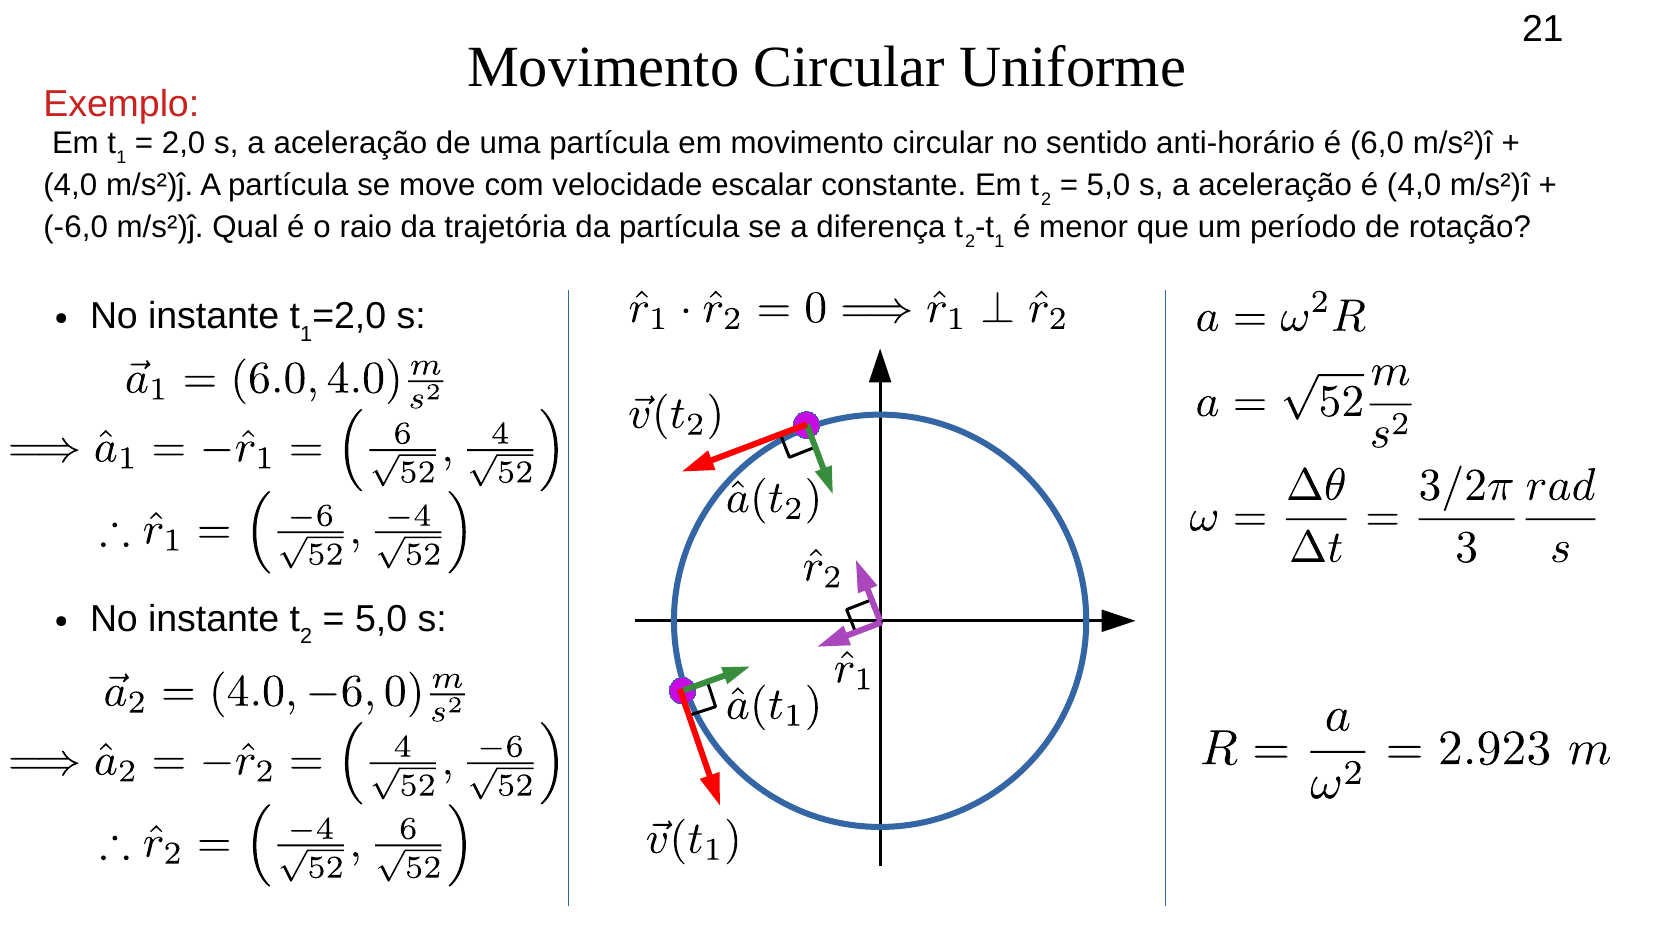

Movimento Circular Uniforme
Exemplo:
 Em t1 = 2,0 s, a aceleração de uma partícula em movimento circular no sentido anti-horário é (6,0 m/s²)î +
(4,0 m/s²)ĵ. A partícula se move com velocidade escalar constante. Em t2 = 5,0 s, a aceleração é (4,0 m/s²)î +
(-6,0 m/s²)ĵ. Qual é o raio da trajetória da partícula se a diferença t2-t1 é menor que um período de rotação?
No instante t1=2,0 s:
No instante t2 = 5,0 s: